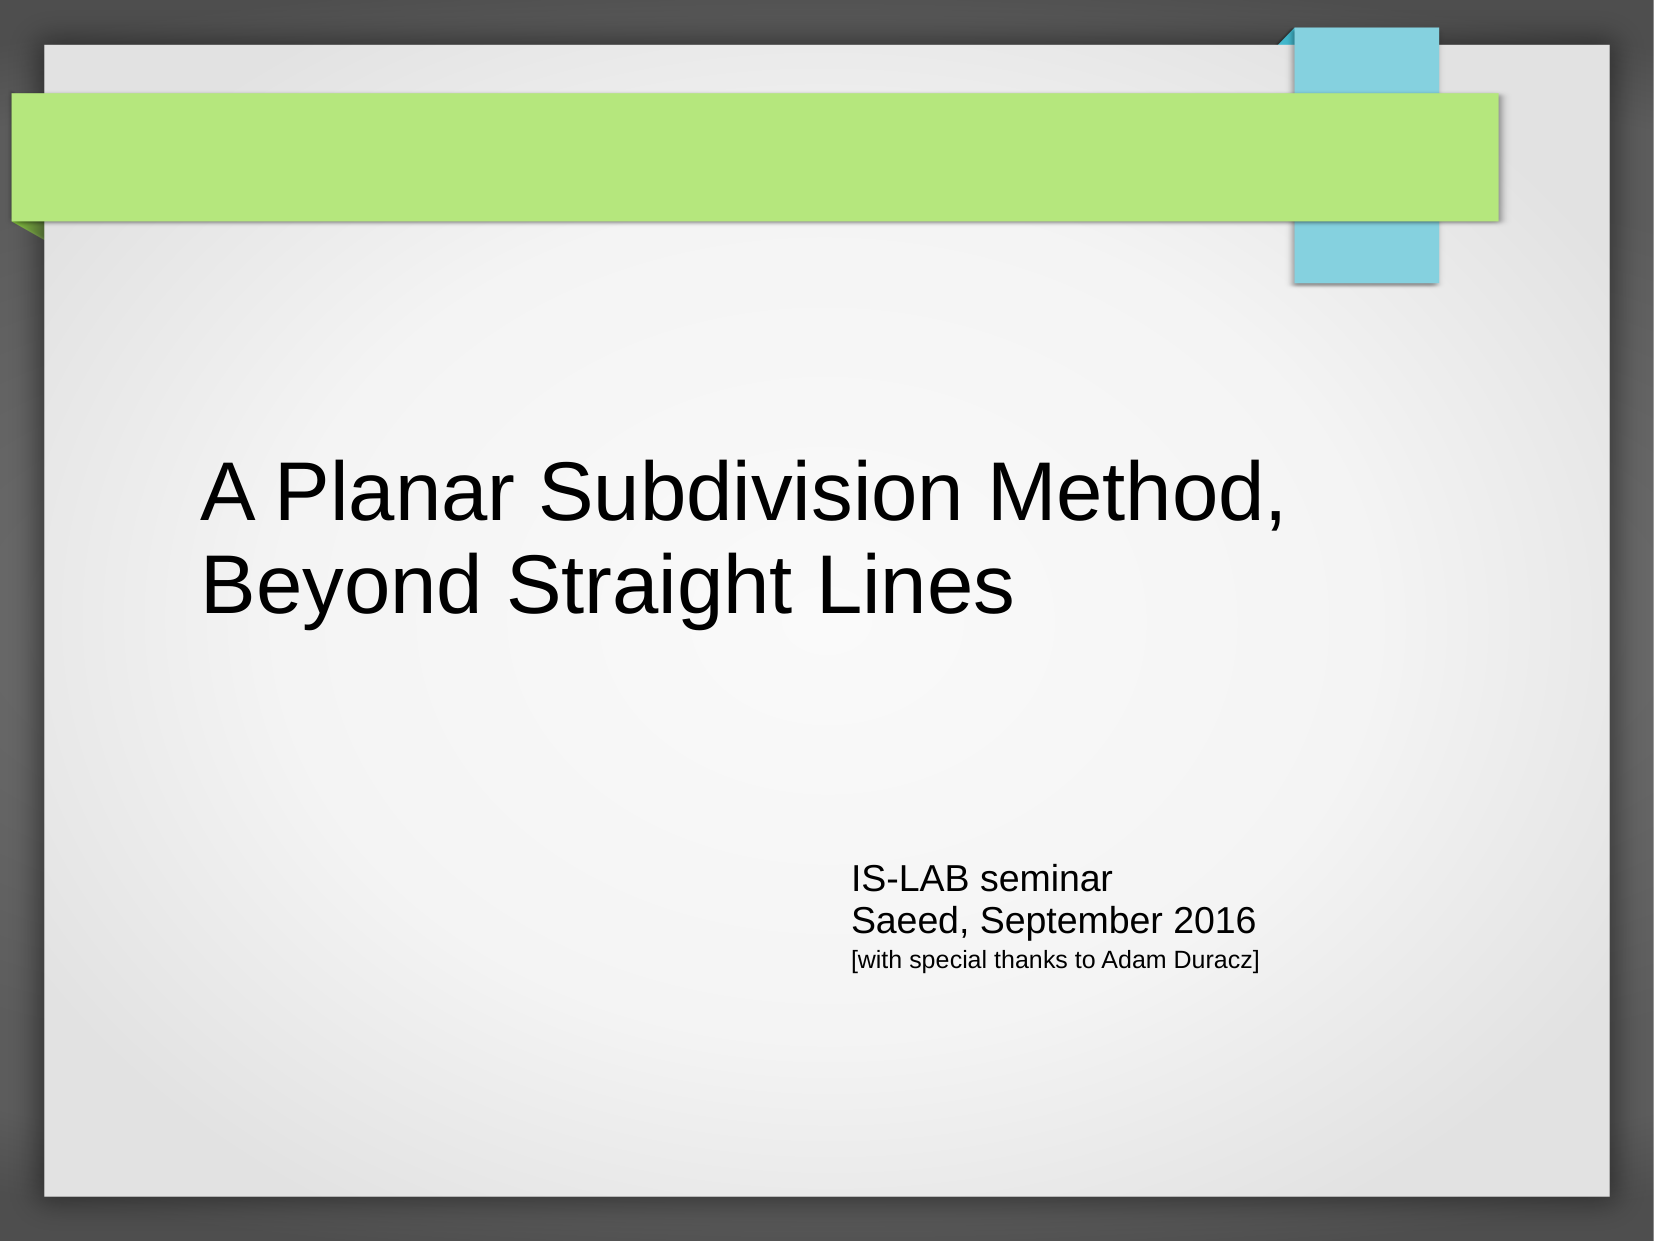

# A Planar Subdivision Method,
Beyond Straight Lines
IS-LAB seminar
Saeed, September 2016
[with special thanks to Adam Duracz]